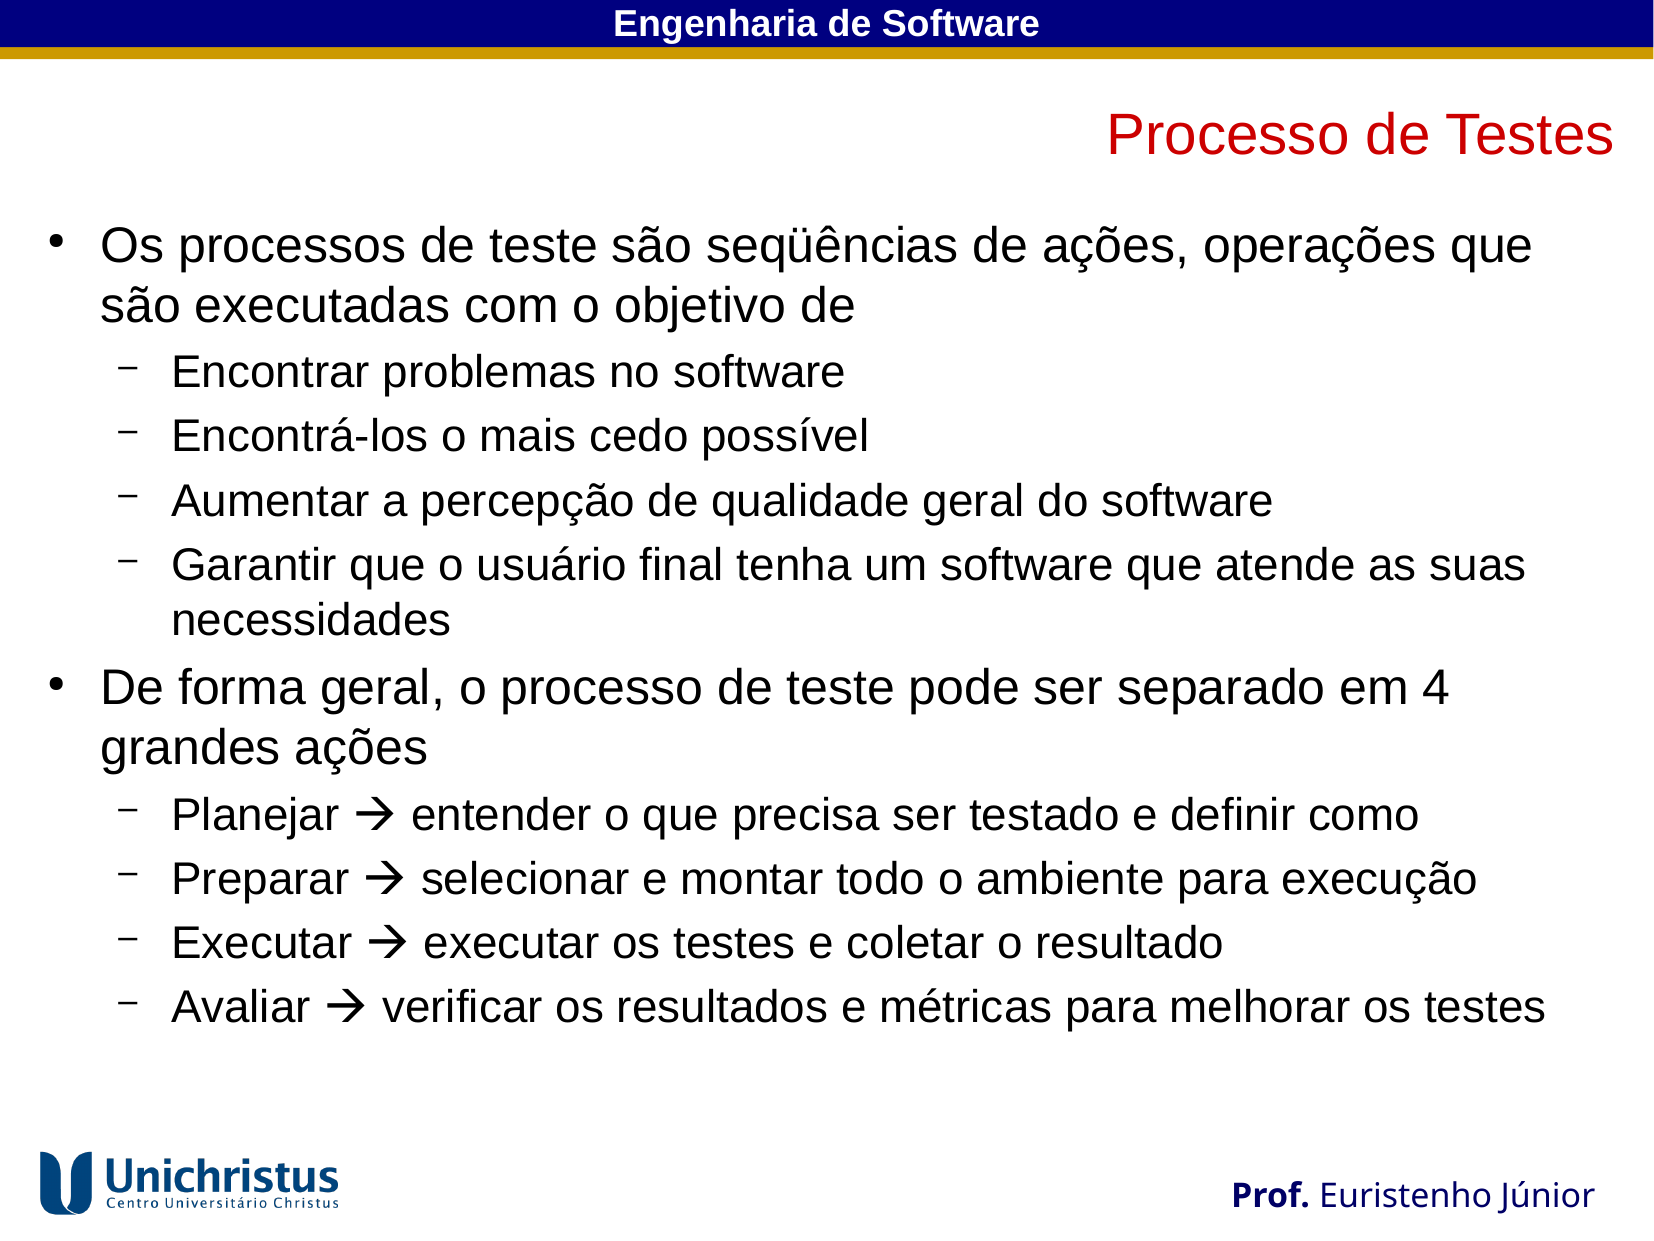

Engenharia de Software
Processo de Testes
# Os processos de teste são seqüências de ações, operações que são executadas com o objetivo de
Encontrar problemas no software
Encontrá-los o mais cedo possível
Aumentar a percepção de qualidade geral do software
Garantir que o usuário final tenha um software que atende as suas necessidades
De forma geral, o processo de teste pode ser separado em 4 grandes ações
Planejar  entender o que precisa ser testado e definir como
Preparar  selecionar e montar todo o ambiente para execução
Executar  executar os testes e coletar o resultado
Avaliar  verificar os resultados e métricas para melhorar os testes
Prof. Euristenho Júnior